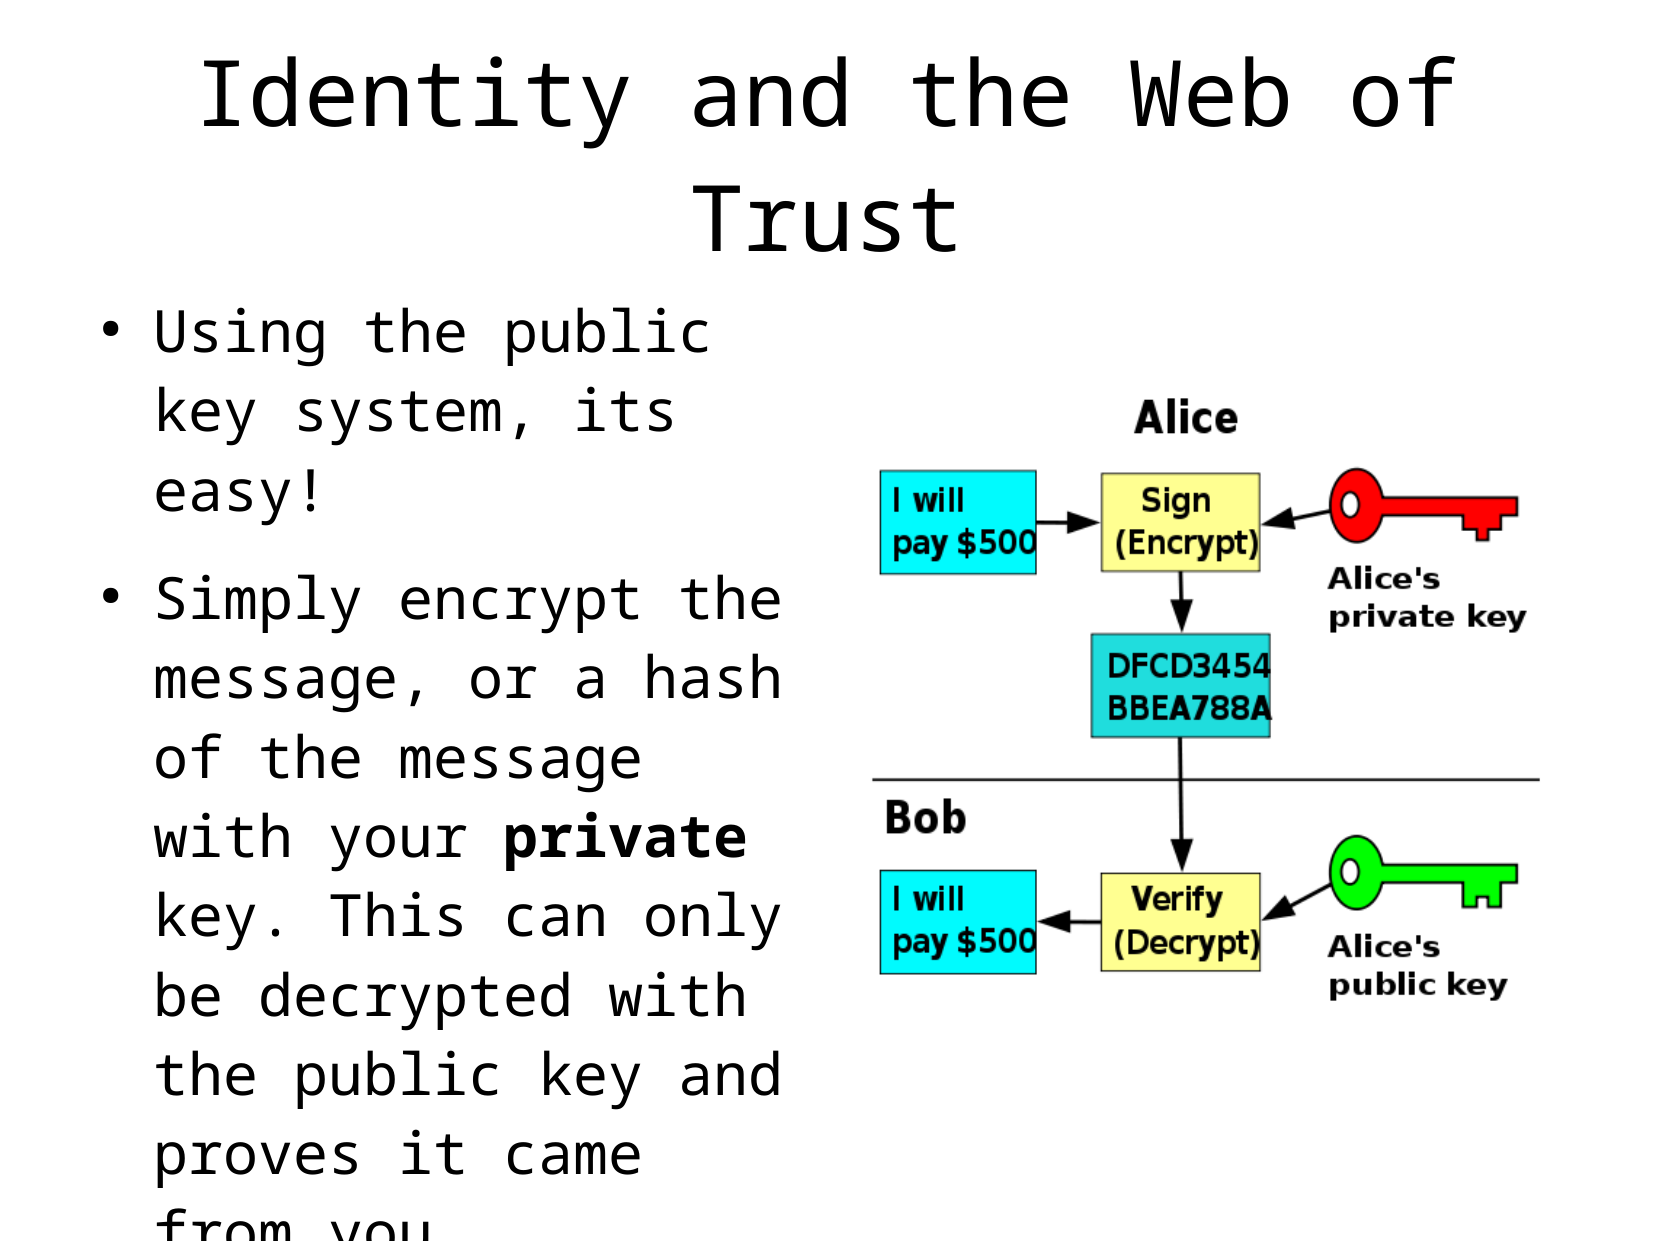

# Identity and the Web of Trust
Using the public key system, its easy!
Simply encrypt the message, or a hash of the message with your private key. This can only be decrypted with the public key and proves it came from you.